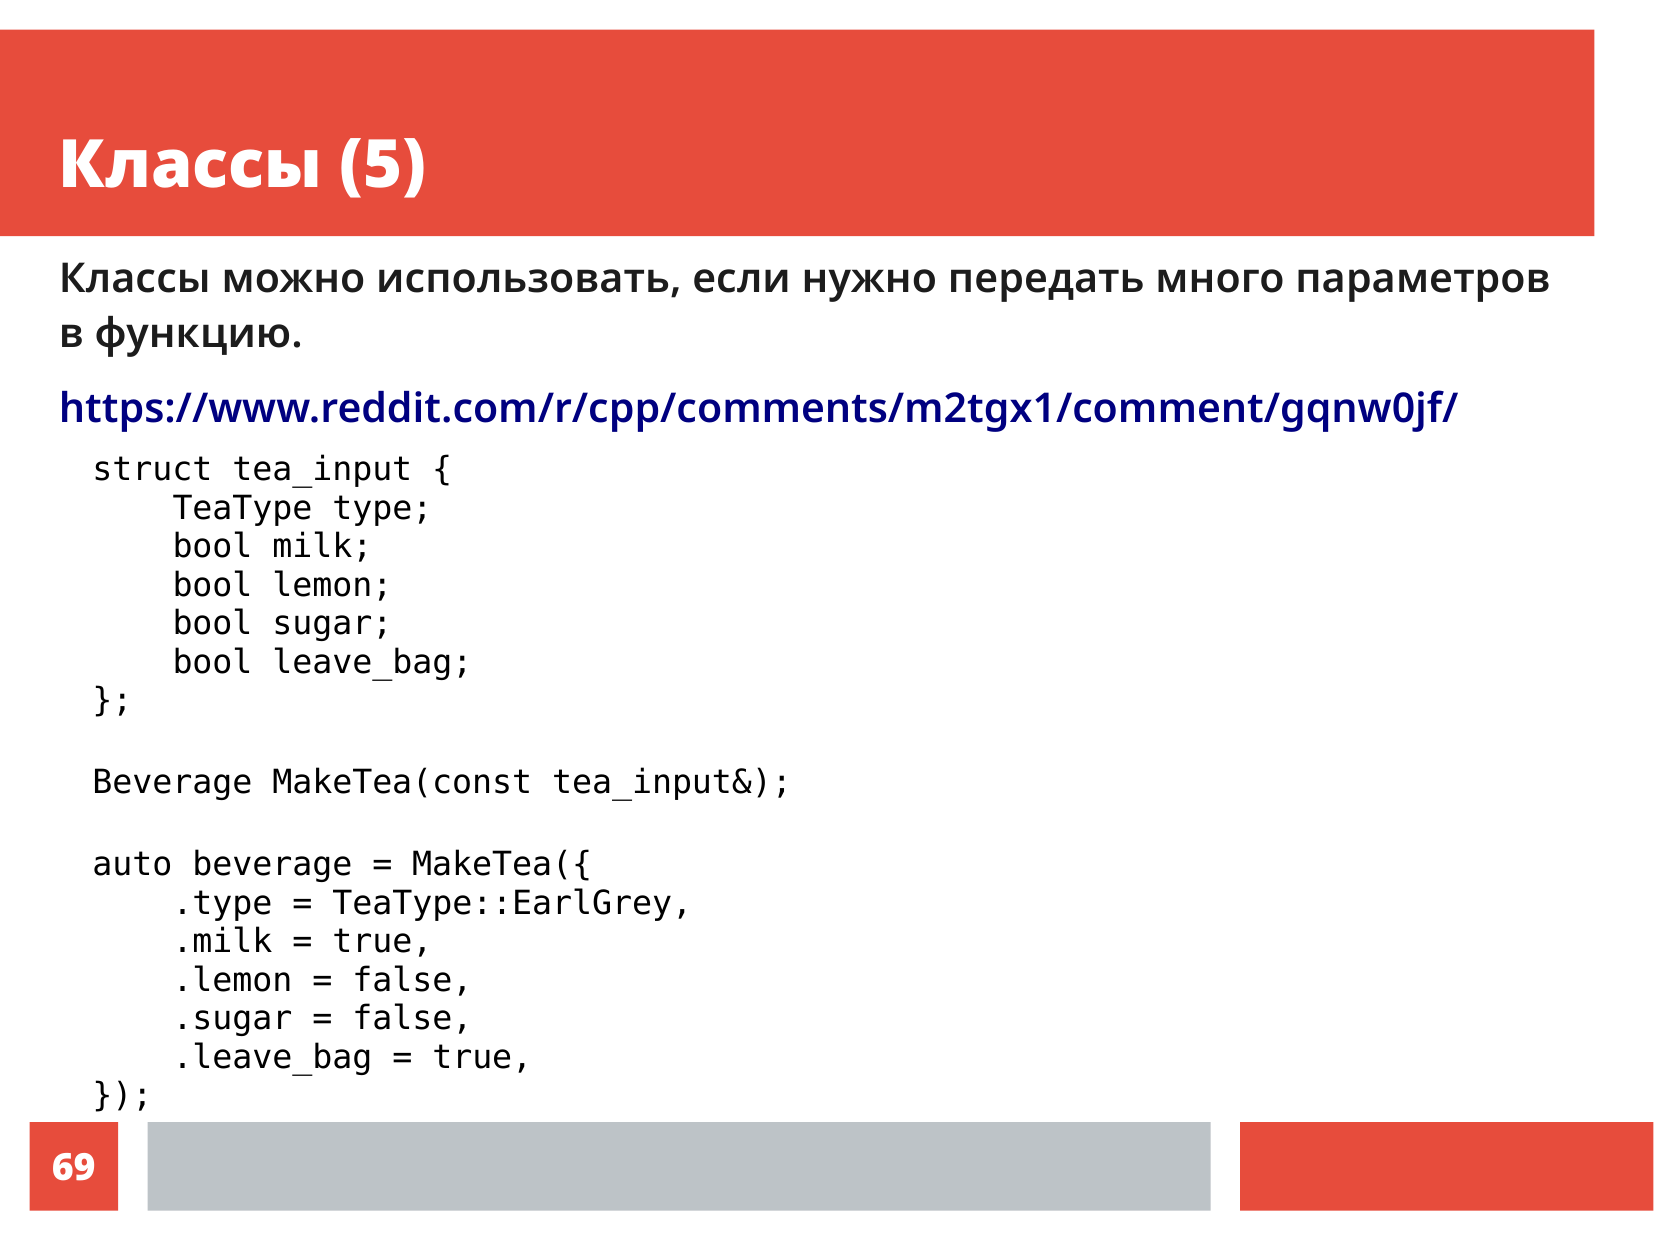

# Классы (5)
Классы можно использовать, если нужно передать много параметров в функцию.
https://www.reddit.com/r/cpp/comments/m2tgx1/comment/gqnw0jf/
struct tea_input {
 TeaType type;
 bool milk;
 bool lemon;
 bool sugar;
 bool leave_bag;
};
Beverage MakeTea(const tea_input&);
auto beverage = MakeTea({
 .type = TeaType::EarlGrey,
 .milk = true,
 .lemon = false,
 .sugar = false,
 .leave_bag = true,
});
69